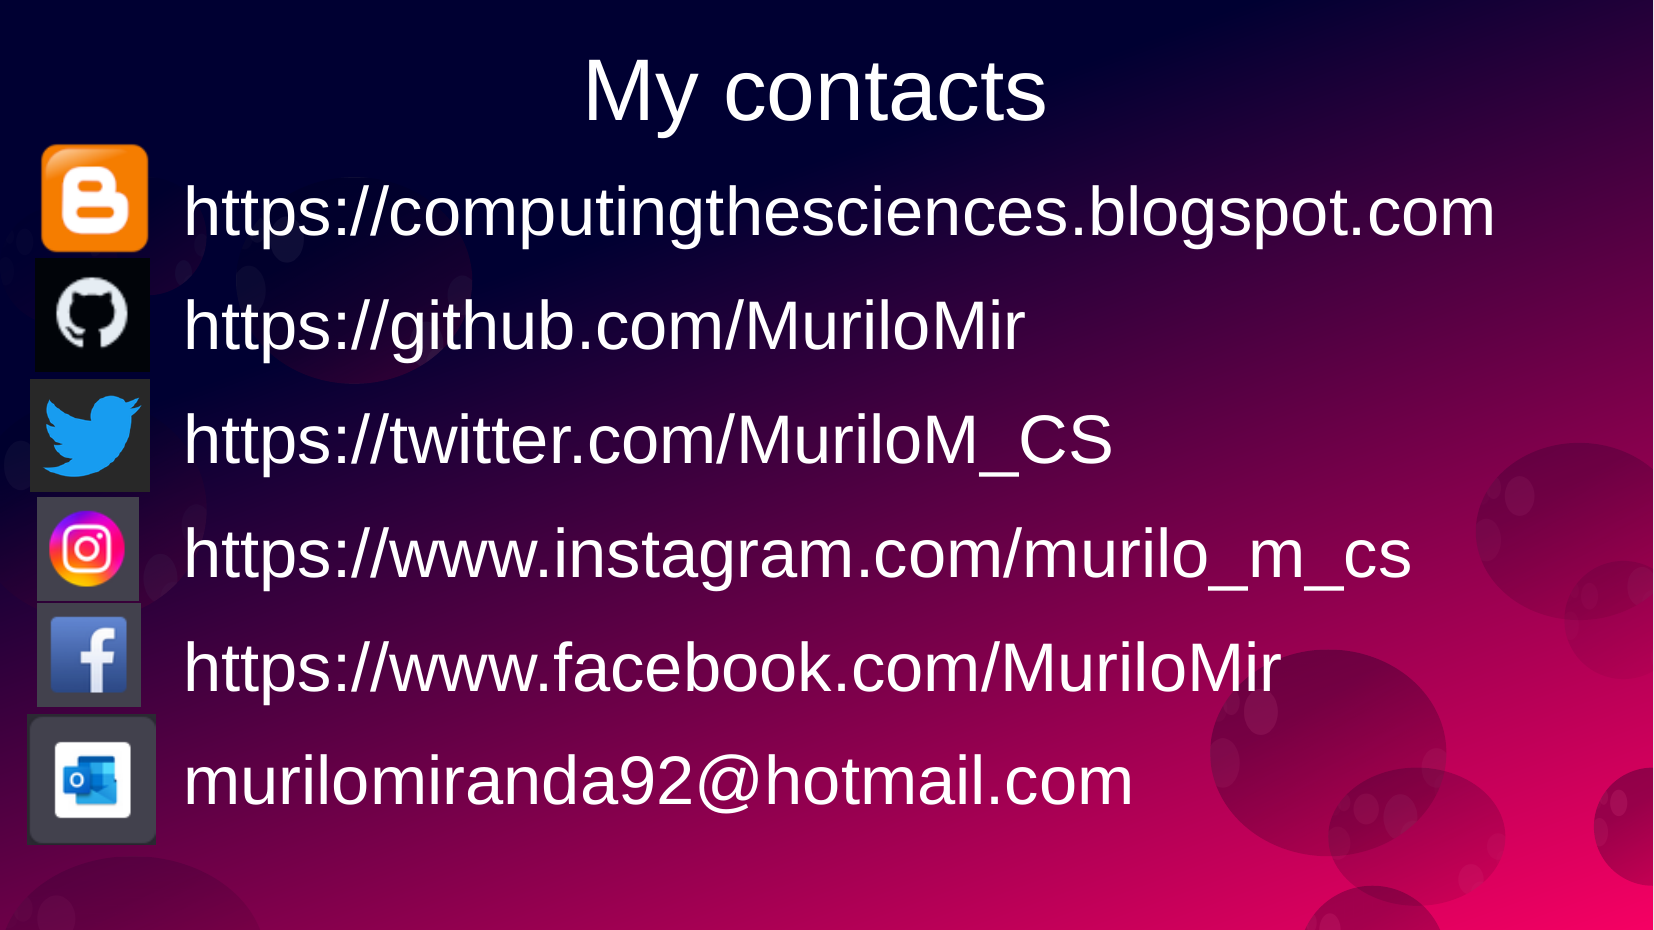

# My contacts . https://computingthesciences.blogspot.com . https://github.com/MuriloMir . https://twitter.com/MuriloM_CS . https://www.instagram.com/murilo_m_cs . https://www.facebook.com/MuriloMir . murilomiranda92@hotmail.com